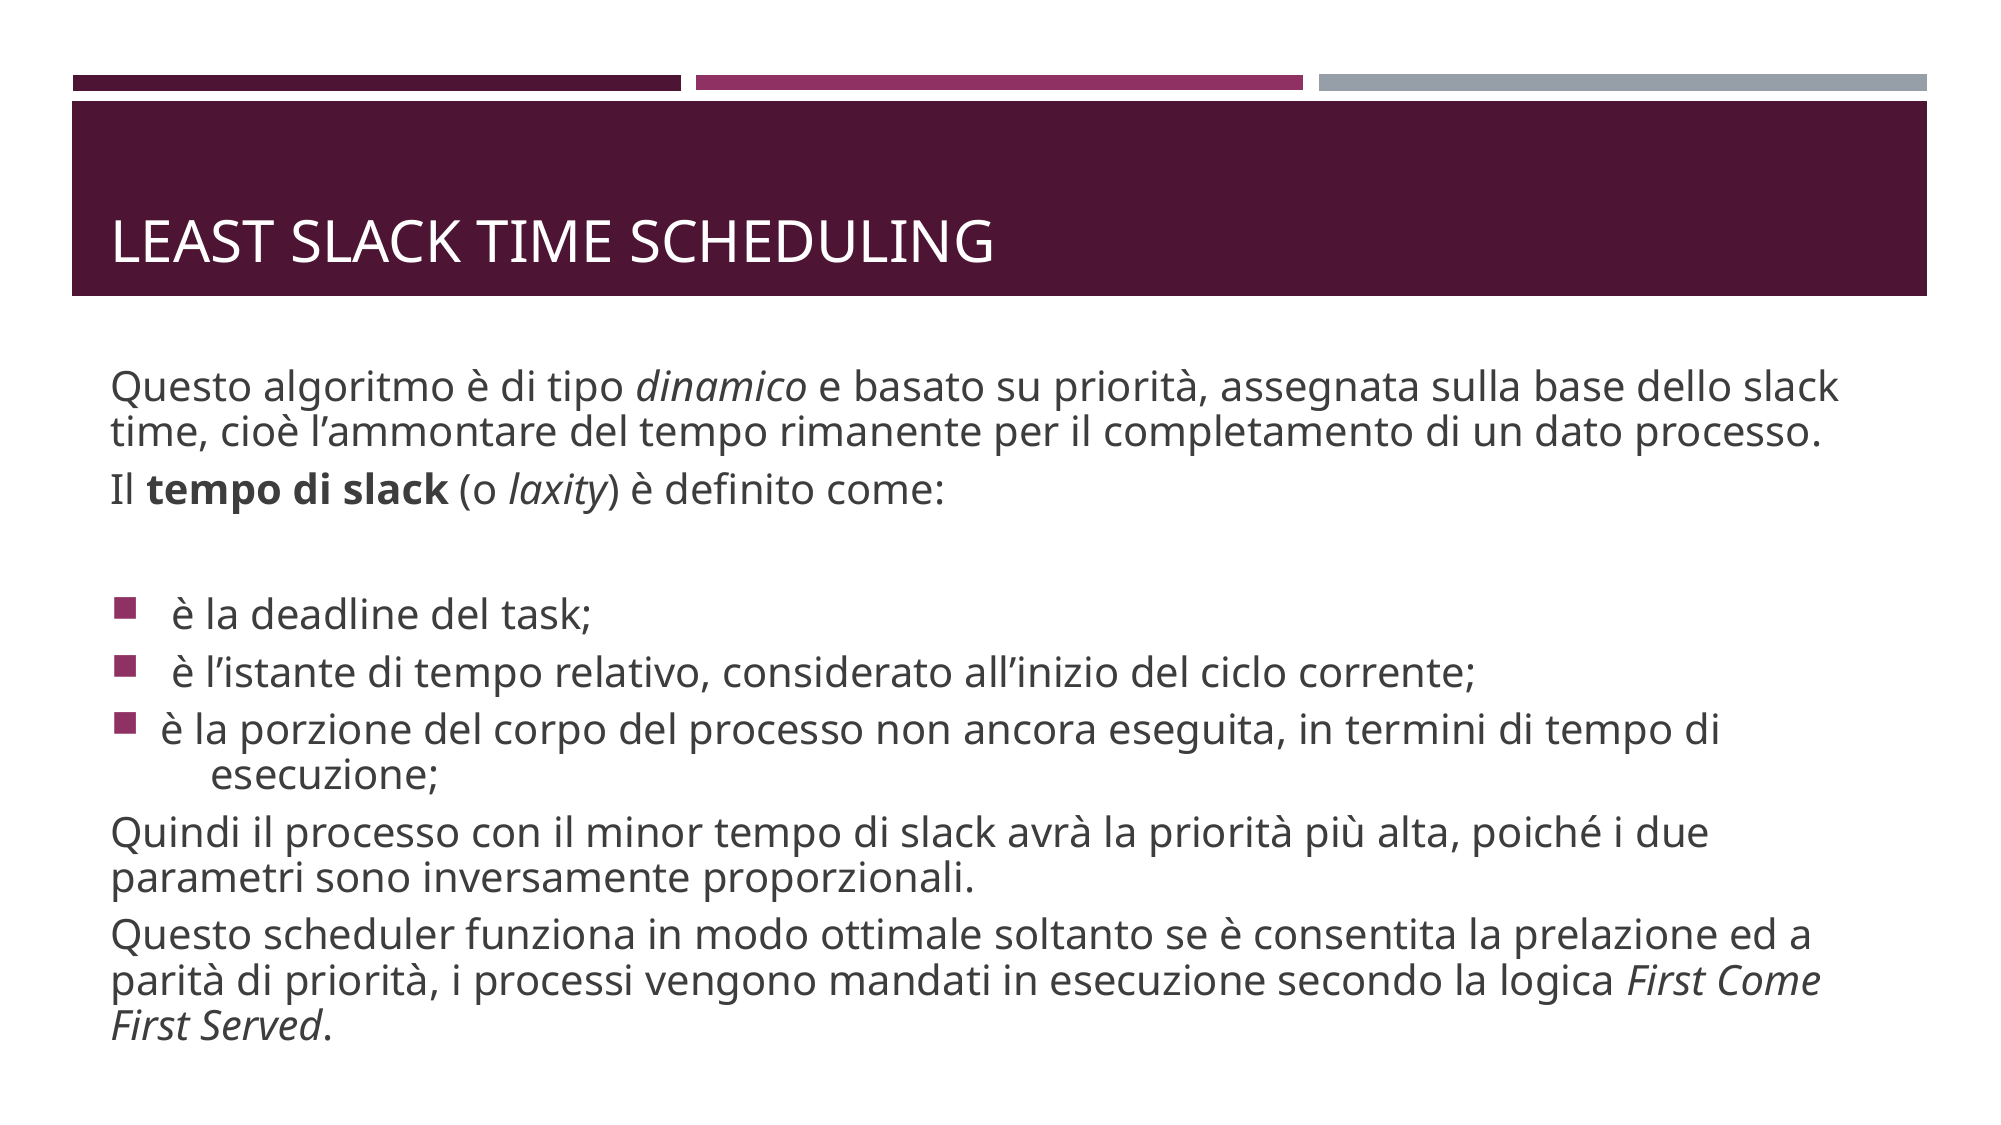

# Least slack time scheduling
Questo algoritmo è di tipo dinamico e basato su priorità, assegnata sulla base dello slack time, cioè l’ammontare del tempo rimanente per il completamento di un dato processo.
Il tempo di slack (o laxity) è definito come:
 è la deadline del task;
 è l’istante di tempo relativo, considerato all’inizio del ciclo corrente;
è la porzione del corpo del processo non ancora eseguita, in termini di tempo di esecuzione;
Quindi il processo con il minor tempo di slack avrà la priorità più alta, poiché i due parametri sono inversamente proporzionali.
Questo scheduler funziona in modo ottimale soltanto se è consentita la prelazione ed a parità di priorità, i processi vengono mandati in esecuzione secondo la logica First Come First Served.